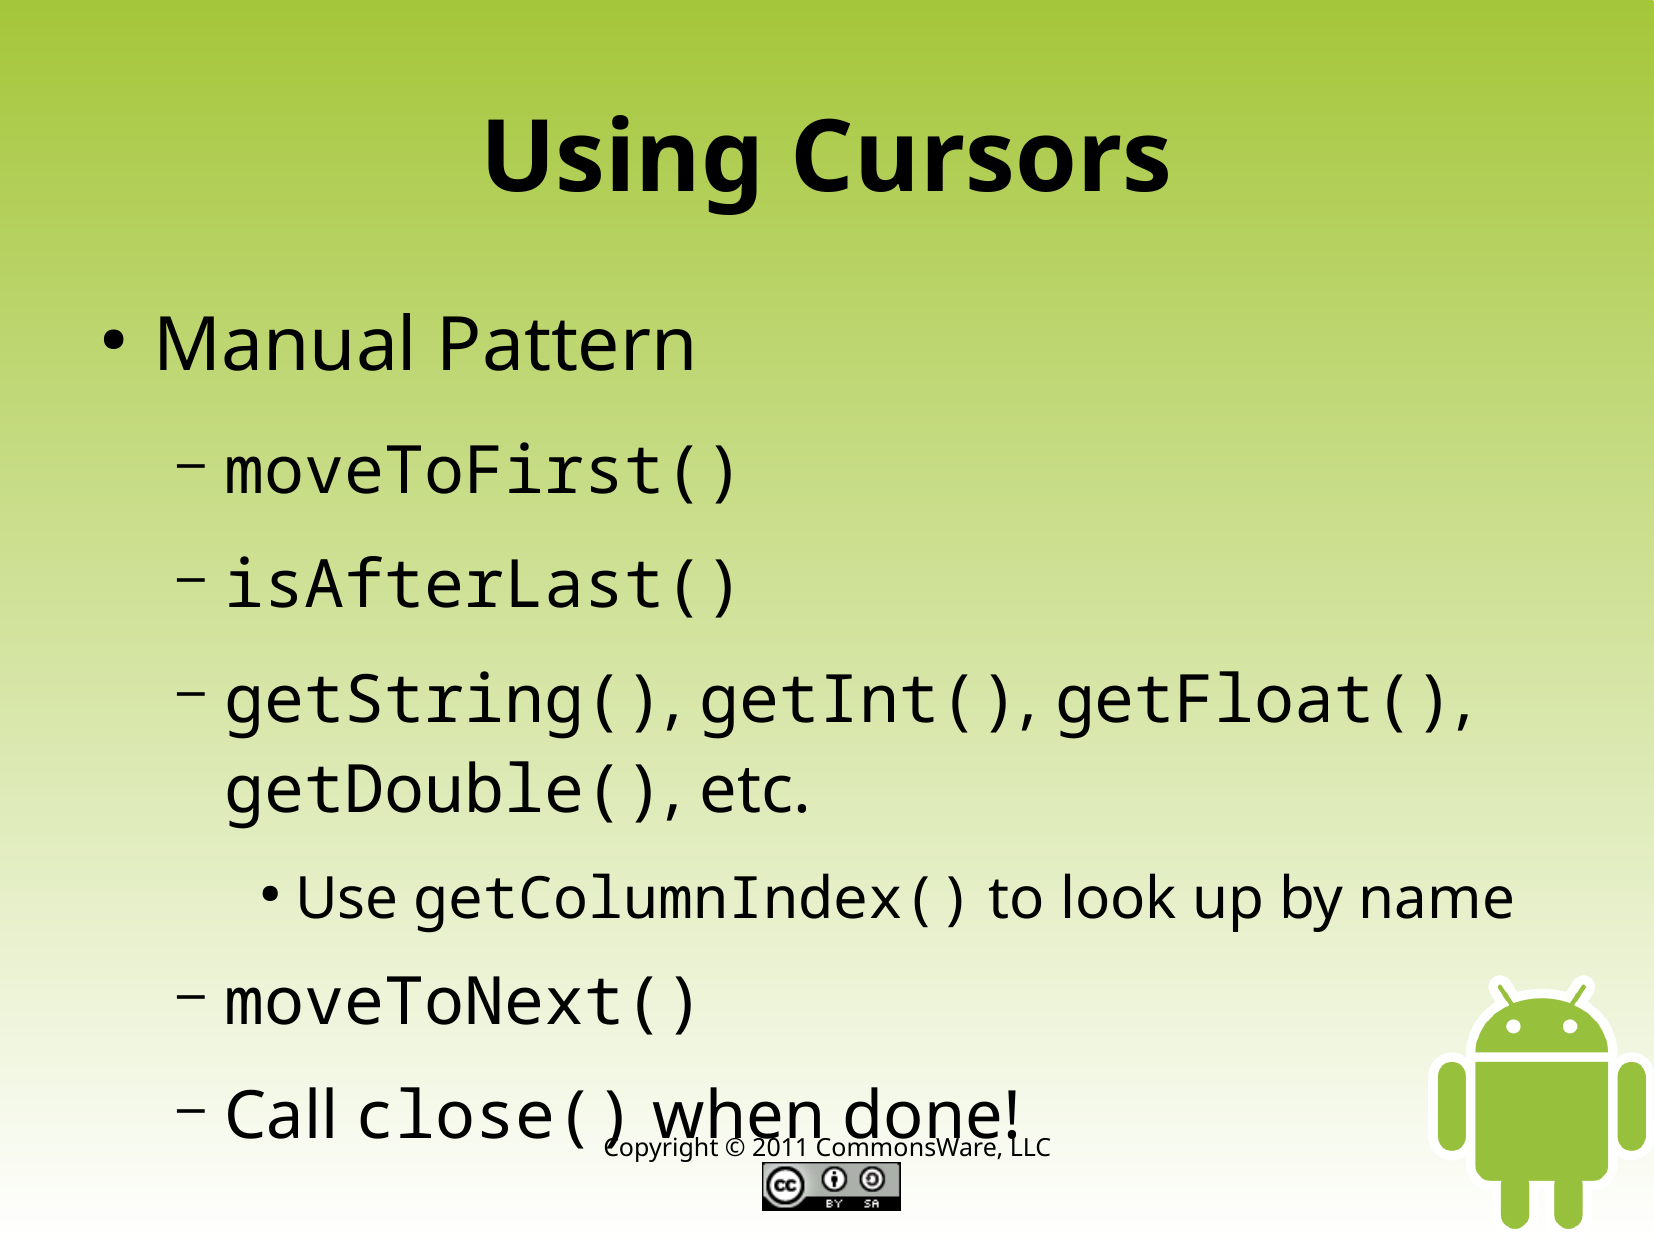

# Using Cursors
Manual Pattern
moveToFirst()
isAfterLast()
getString(), getInt(), getFloat(), getDouble(), etc.
Use getColumnIndex() to look up by name
moveToNext()
Call close() when done!